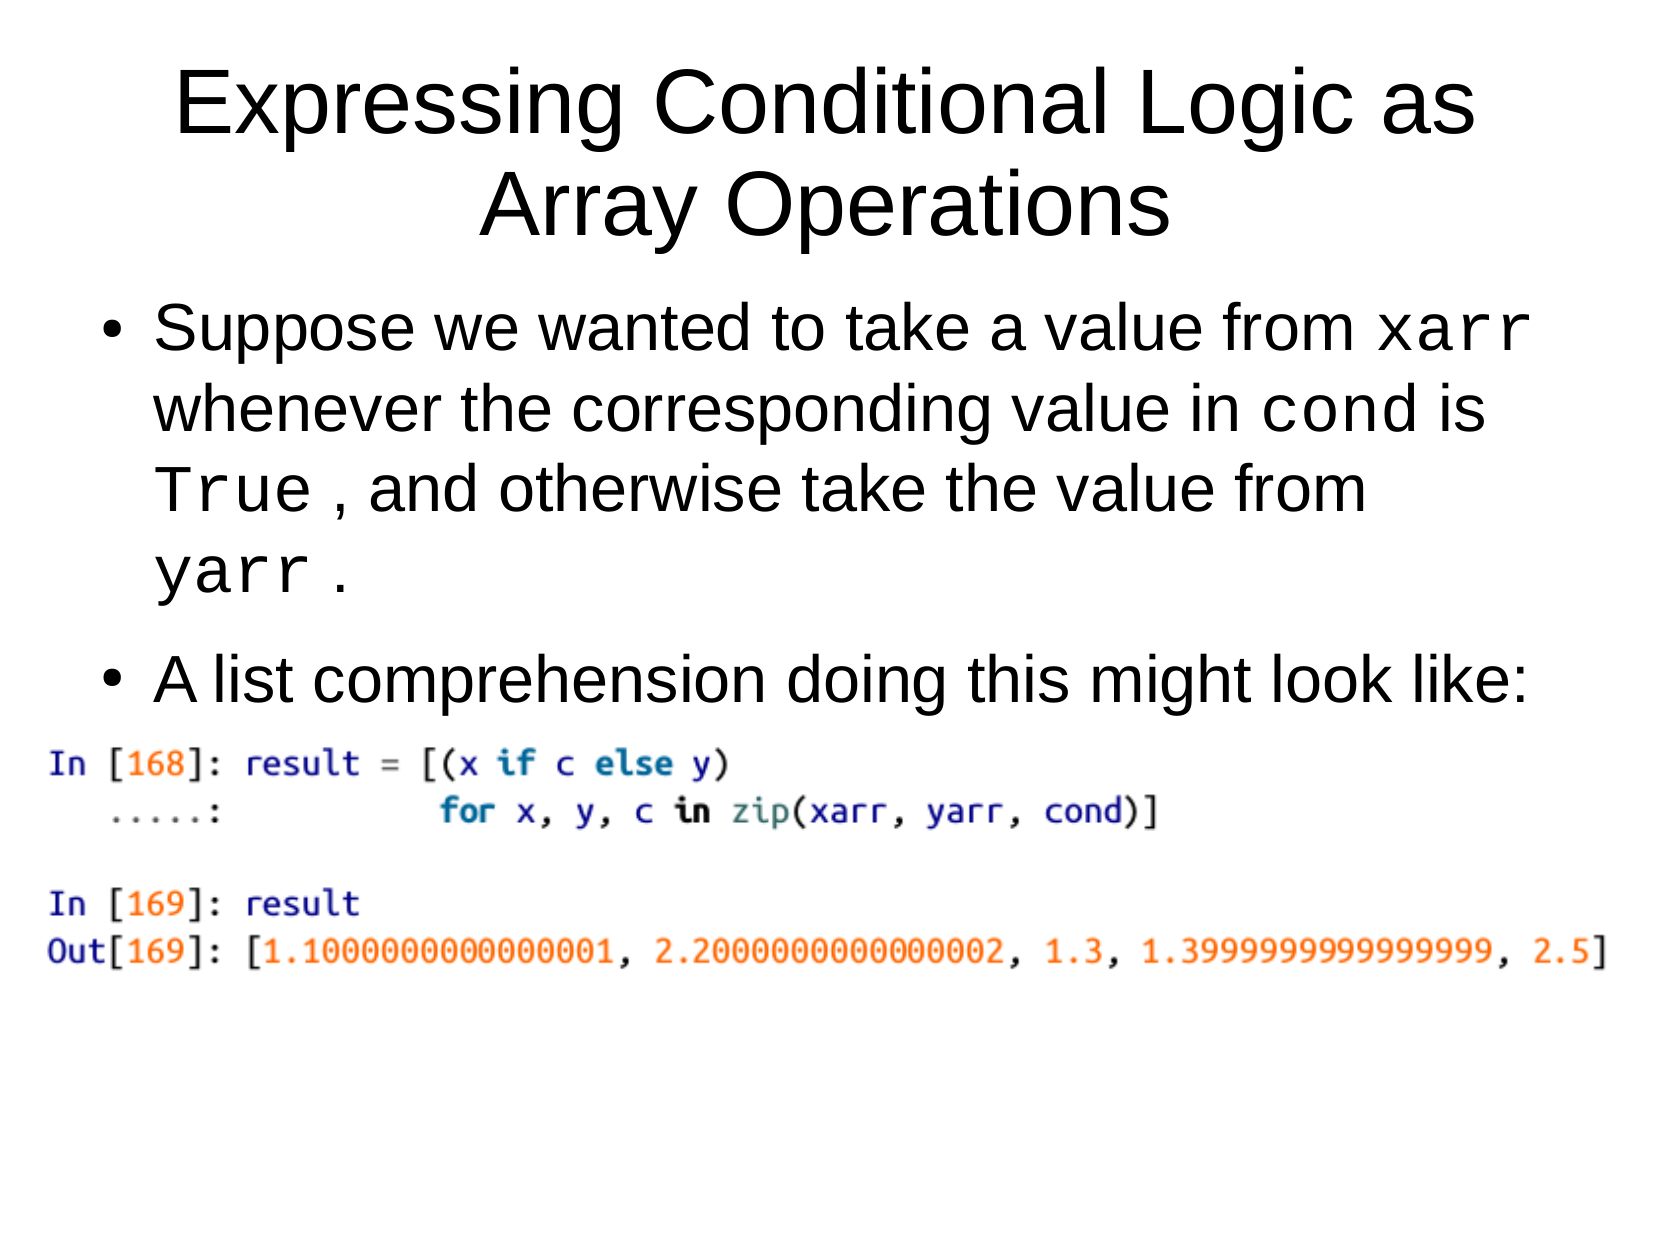

# Expressing Conditional Logic as Array Operations
Suppose we wanted to take a value from xarr whenever the corresponding value in cond is True , and otherwise take the value from yarr .
A list comprehension doing this might look like: